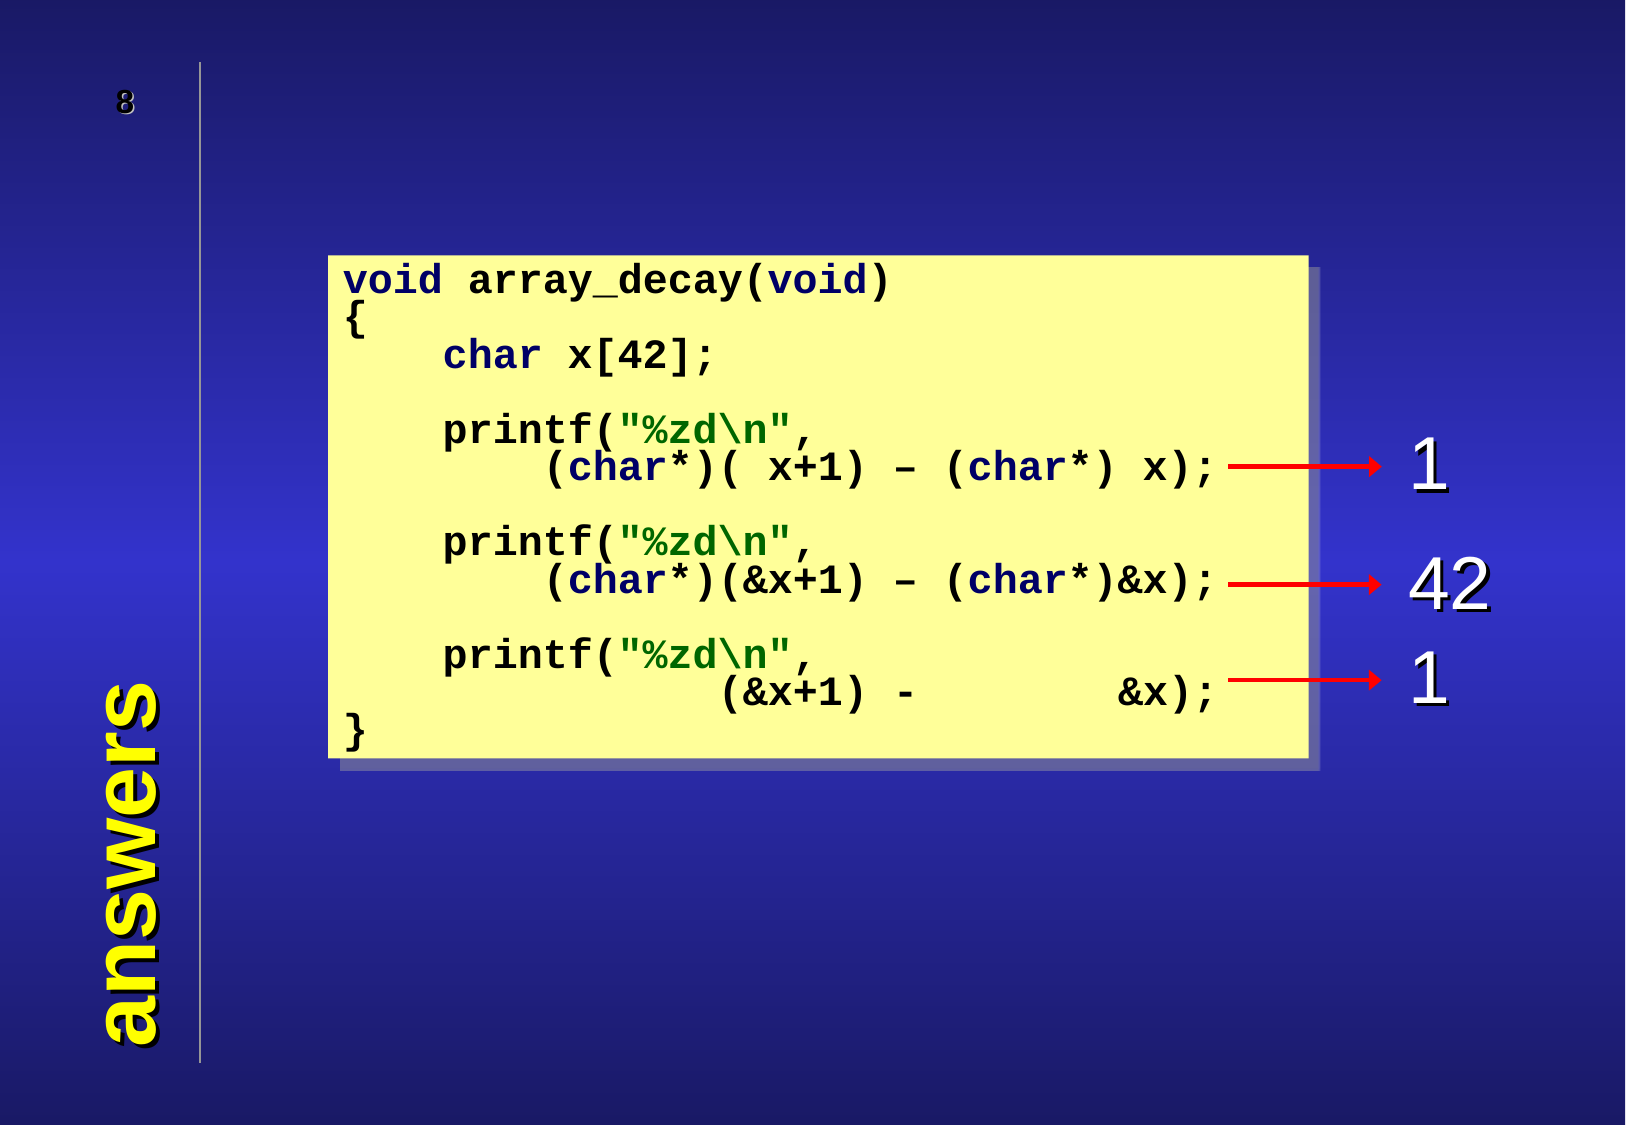

8
void array_decay(void)
{
 char x[42];
 printf("%zd\n",
 (char*)( x+1) – (char*) x);
 printf("%zd\n",
 (char*)(&x+1) – (char*)&x);
 printf("%zd\n",
 (&x+1) - &x);
}
1
42
# answers
1